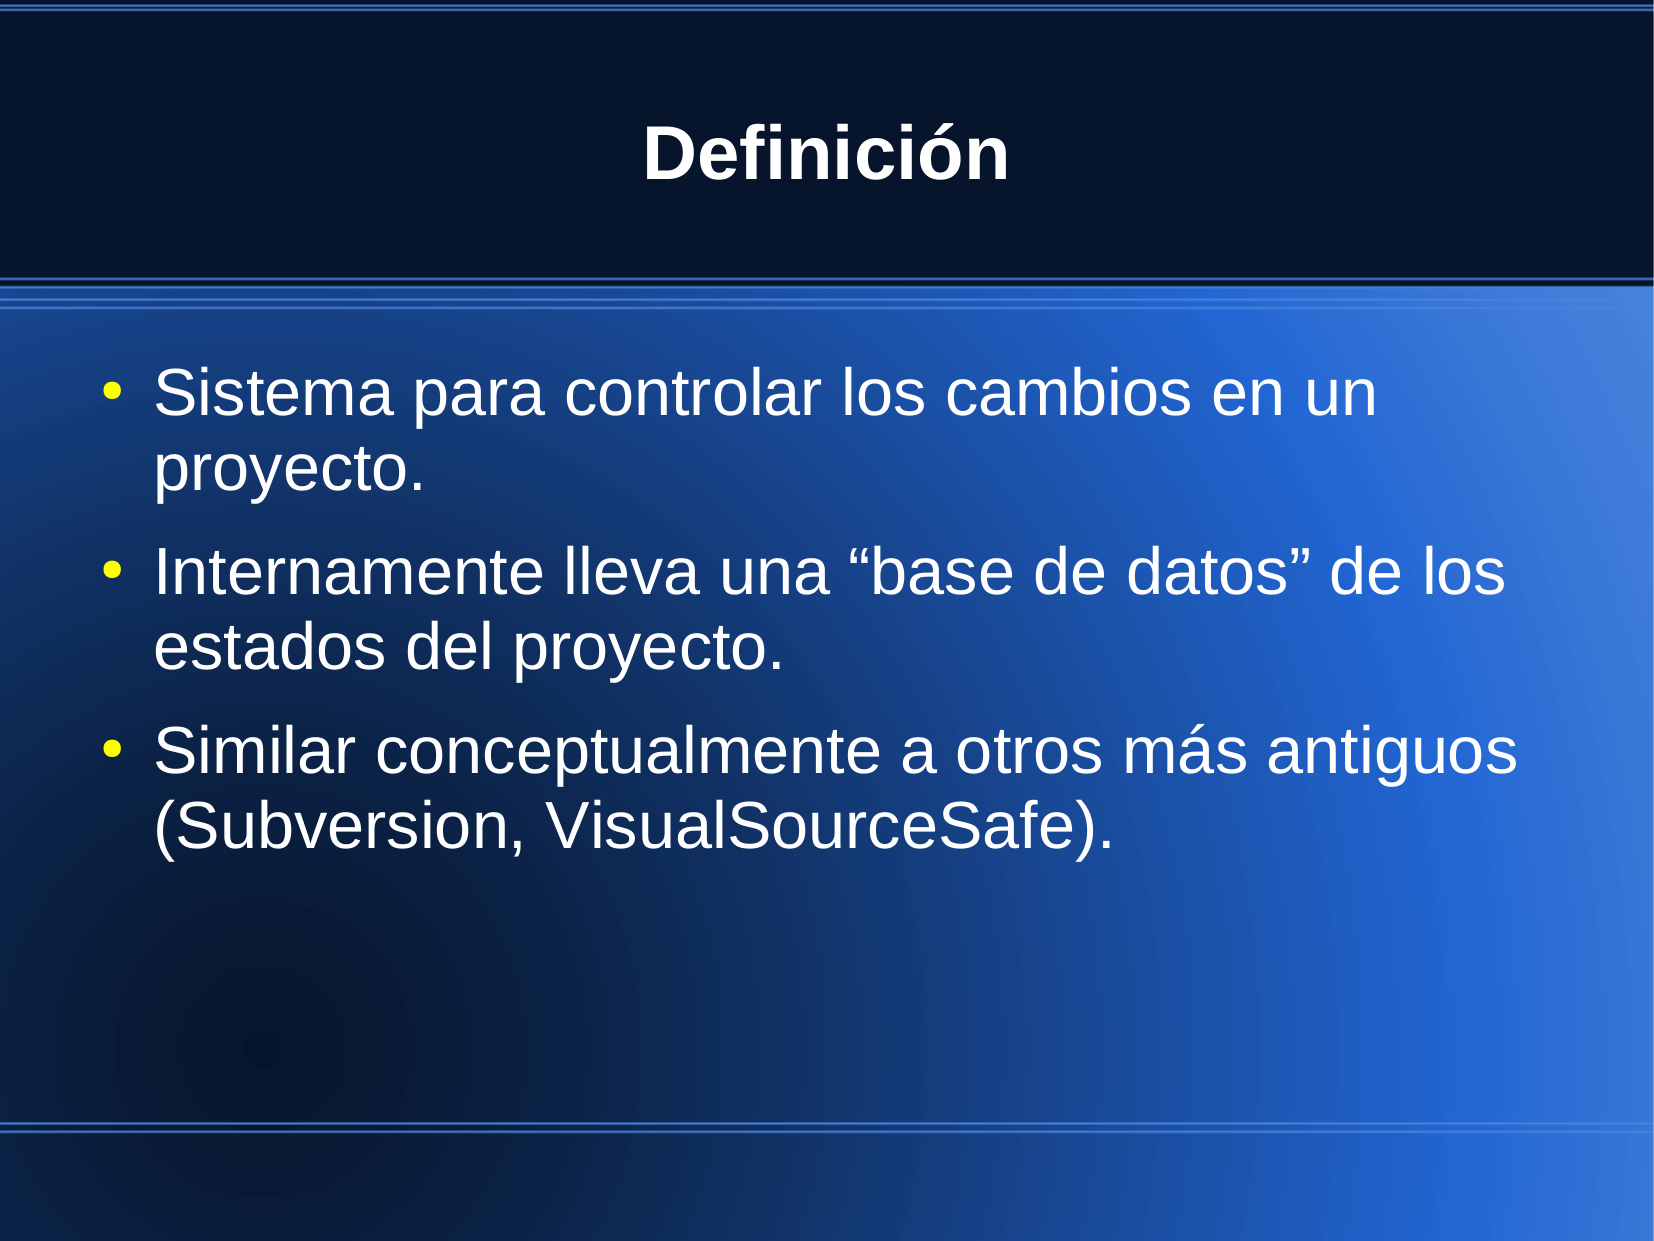

# Definición
Sistema para controlar los cambios en un proyecto.
Internamente lleva una “base de datos” de los estados del proyecto.
Similar conceptualmente a otros más antiguos (Subversion, VisualSourceSafe).